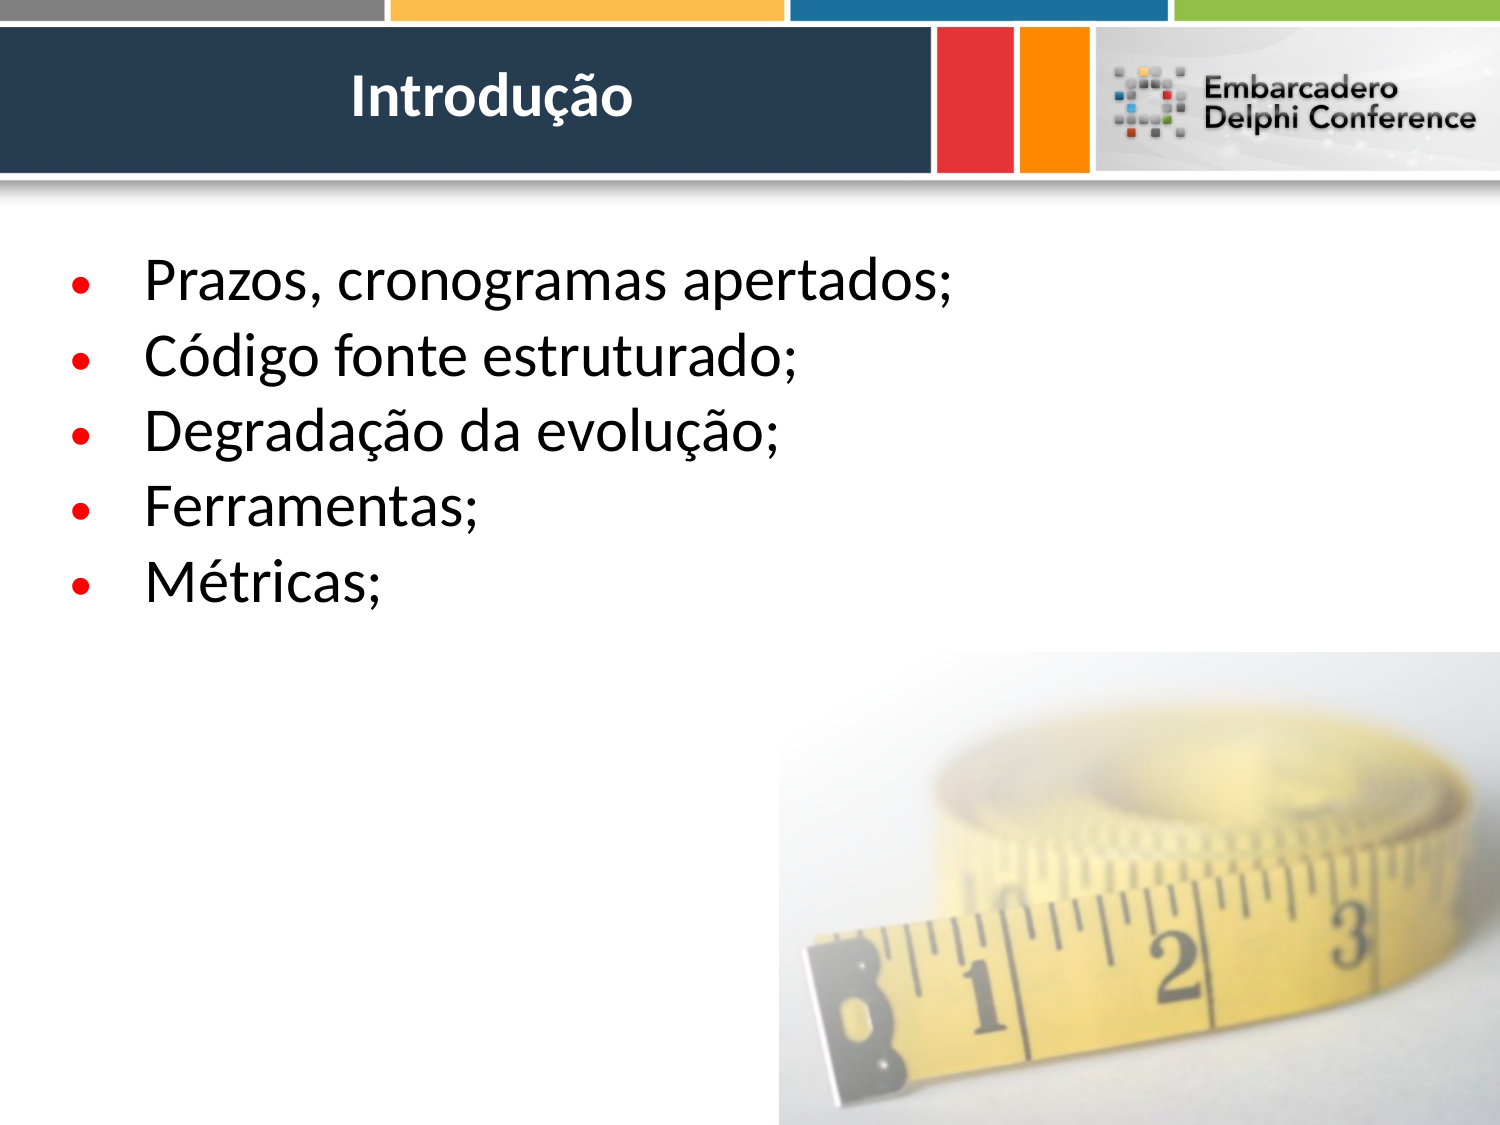

# Introdução
Prazos, cronogramas apertados;
Código fonte estruturado;
Degradação da evolução;
Ferramentas;
Métricas;